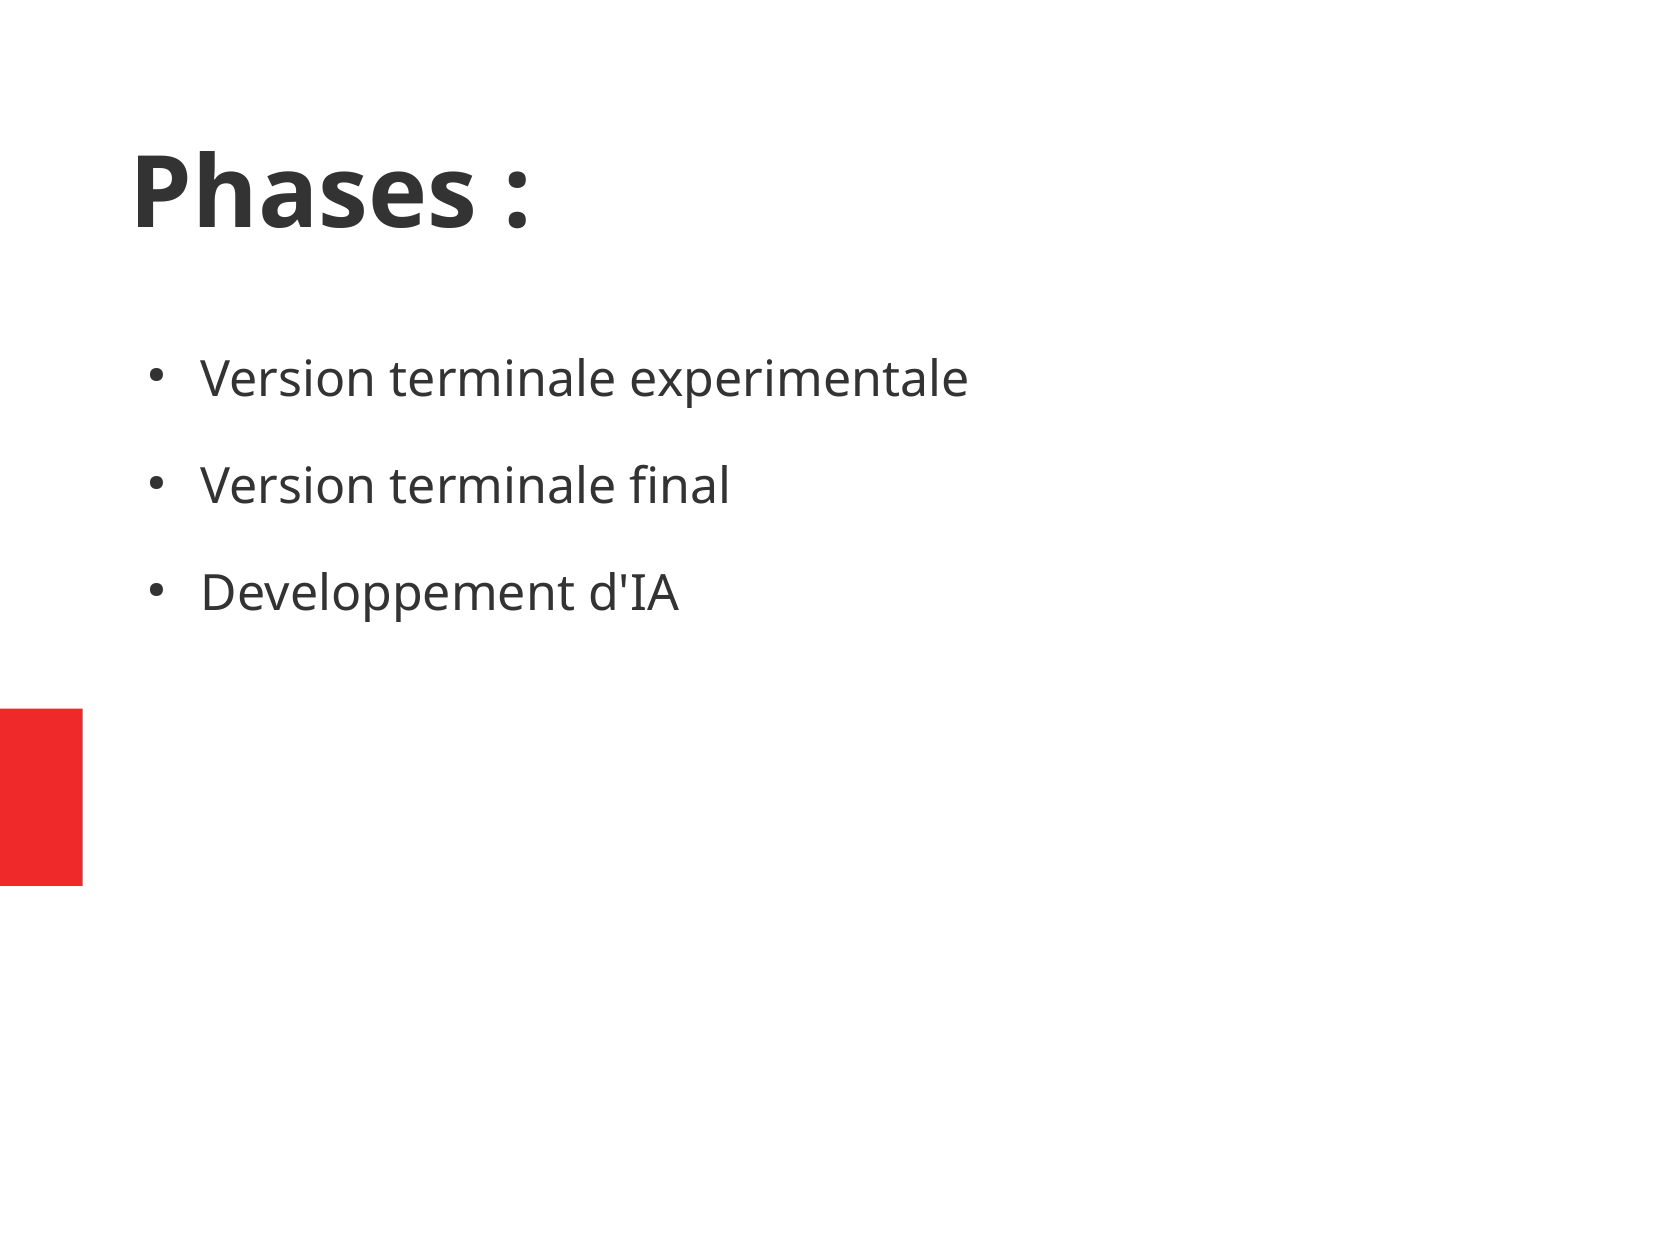

# Phases :
Version terminale experimentale
Version terminale final
Developpement d'IA